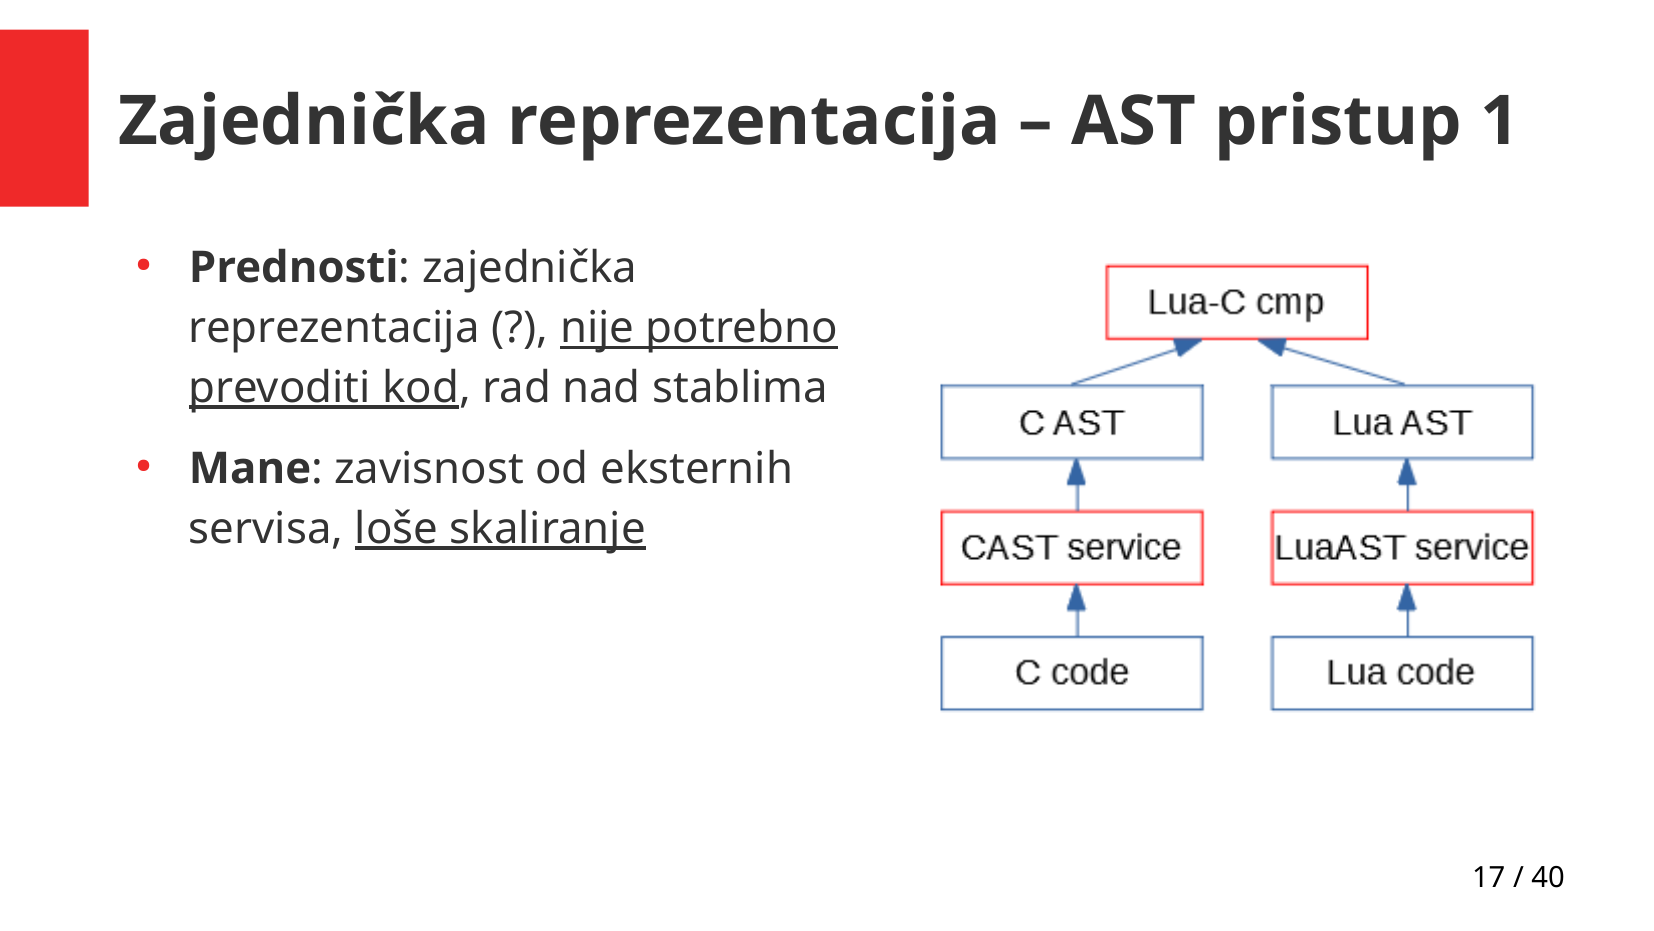

# Zajednička reprezentacija – AST pristup 1
Prednosti: zajednička reprezentacija (?), nije potrebno prevoditi kod, rad nad stablima
Mane: zavisnost od eksternih servisa, loše skaliranje
17